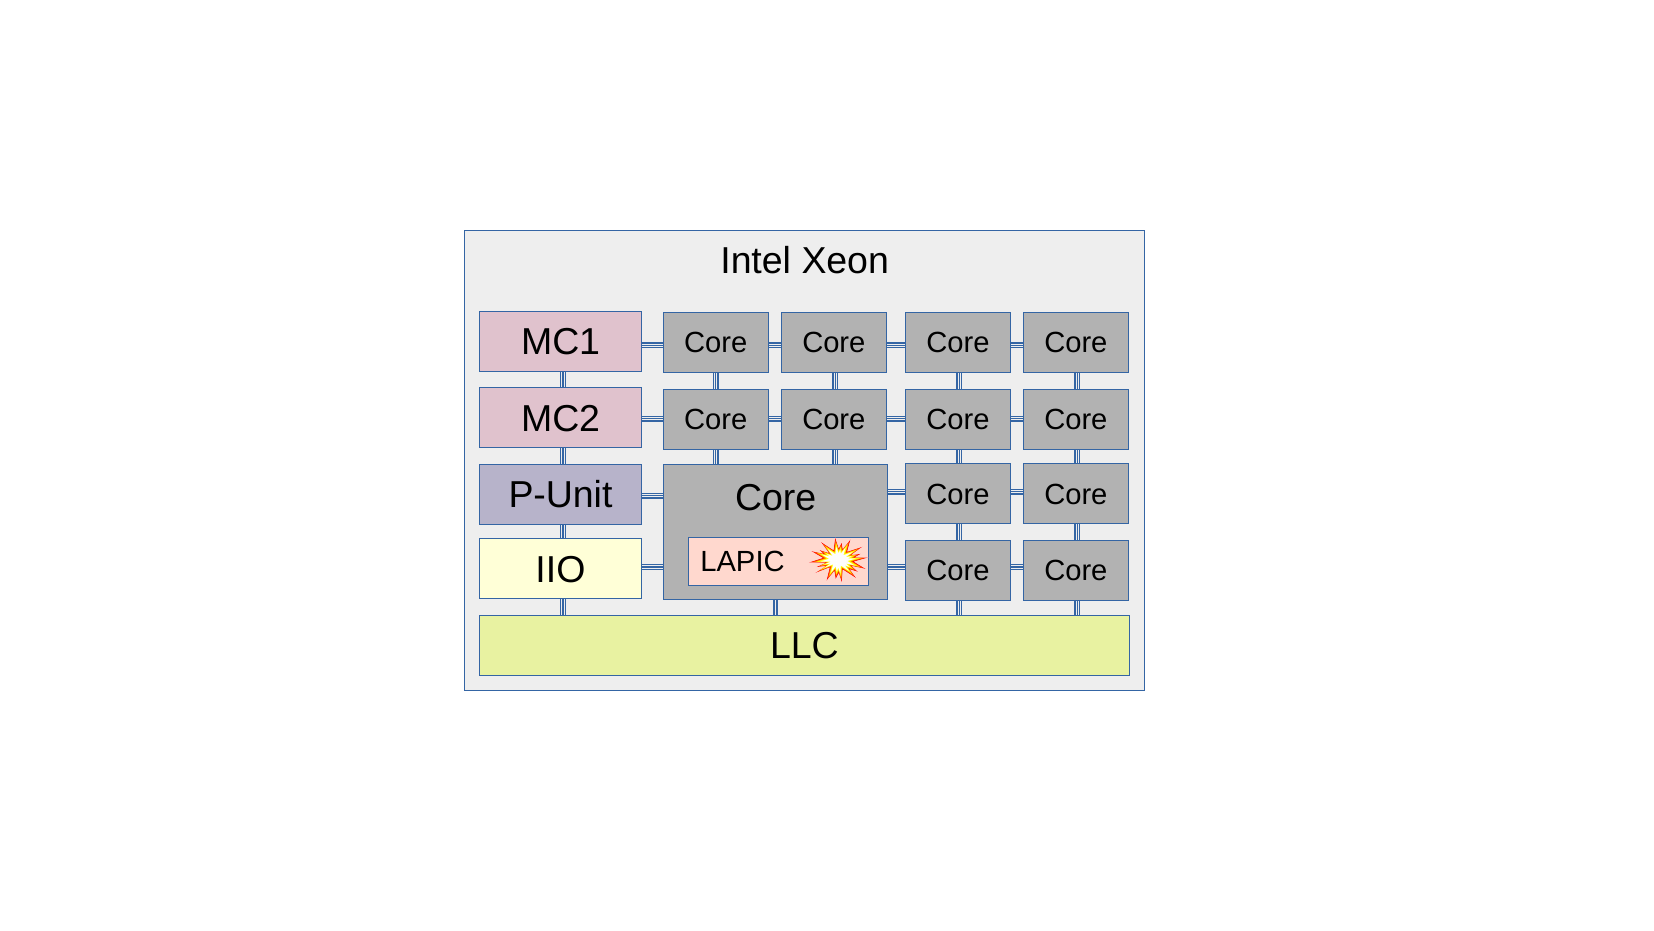

Intel Xeon
MC1
Core
Core
Core
Core
MC2
Core
Core
Core
Core
Core
Core
Core
P-Unit
LAPIC
IIO
Core
Core
LLC